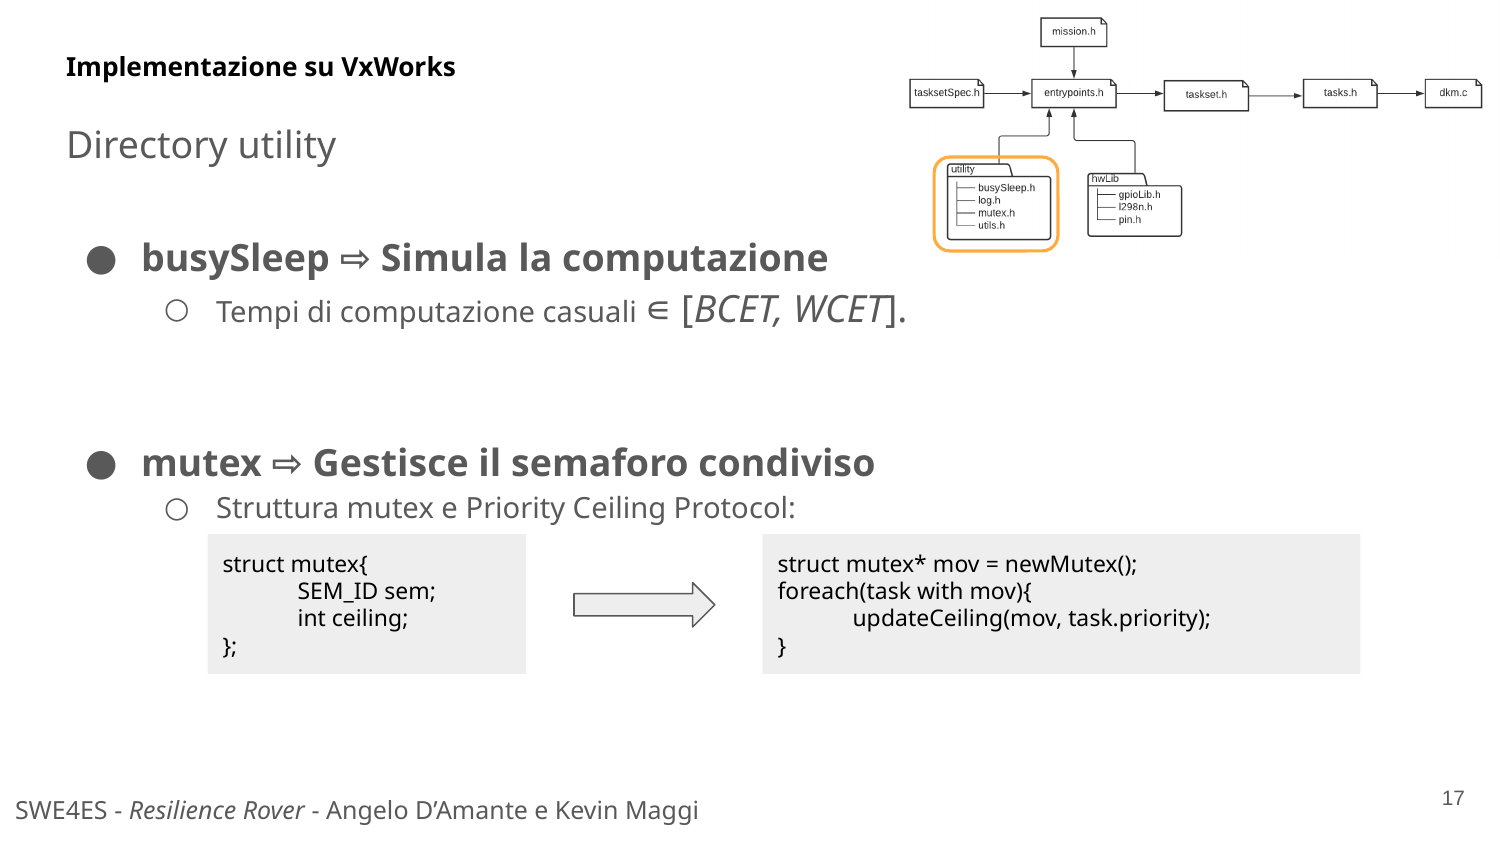

Implementazione su VxWorks
Directory utility
# busySleep ⇨ Simula la computazione
Tempi di computazione casuali ∊ [BCET, WCET].
mutex ⇨ Gestisce il semaforo condiviso
Struttura mutex e Priority Ceiling Protocol:
struct mutex{
	SEM_ID sem;
	int ceiling;
};
struct mutex* mov = newMutex();
foreach(task with mov){
	updateCeiling(mov, task.priority);
}